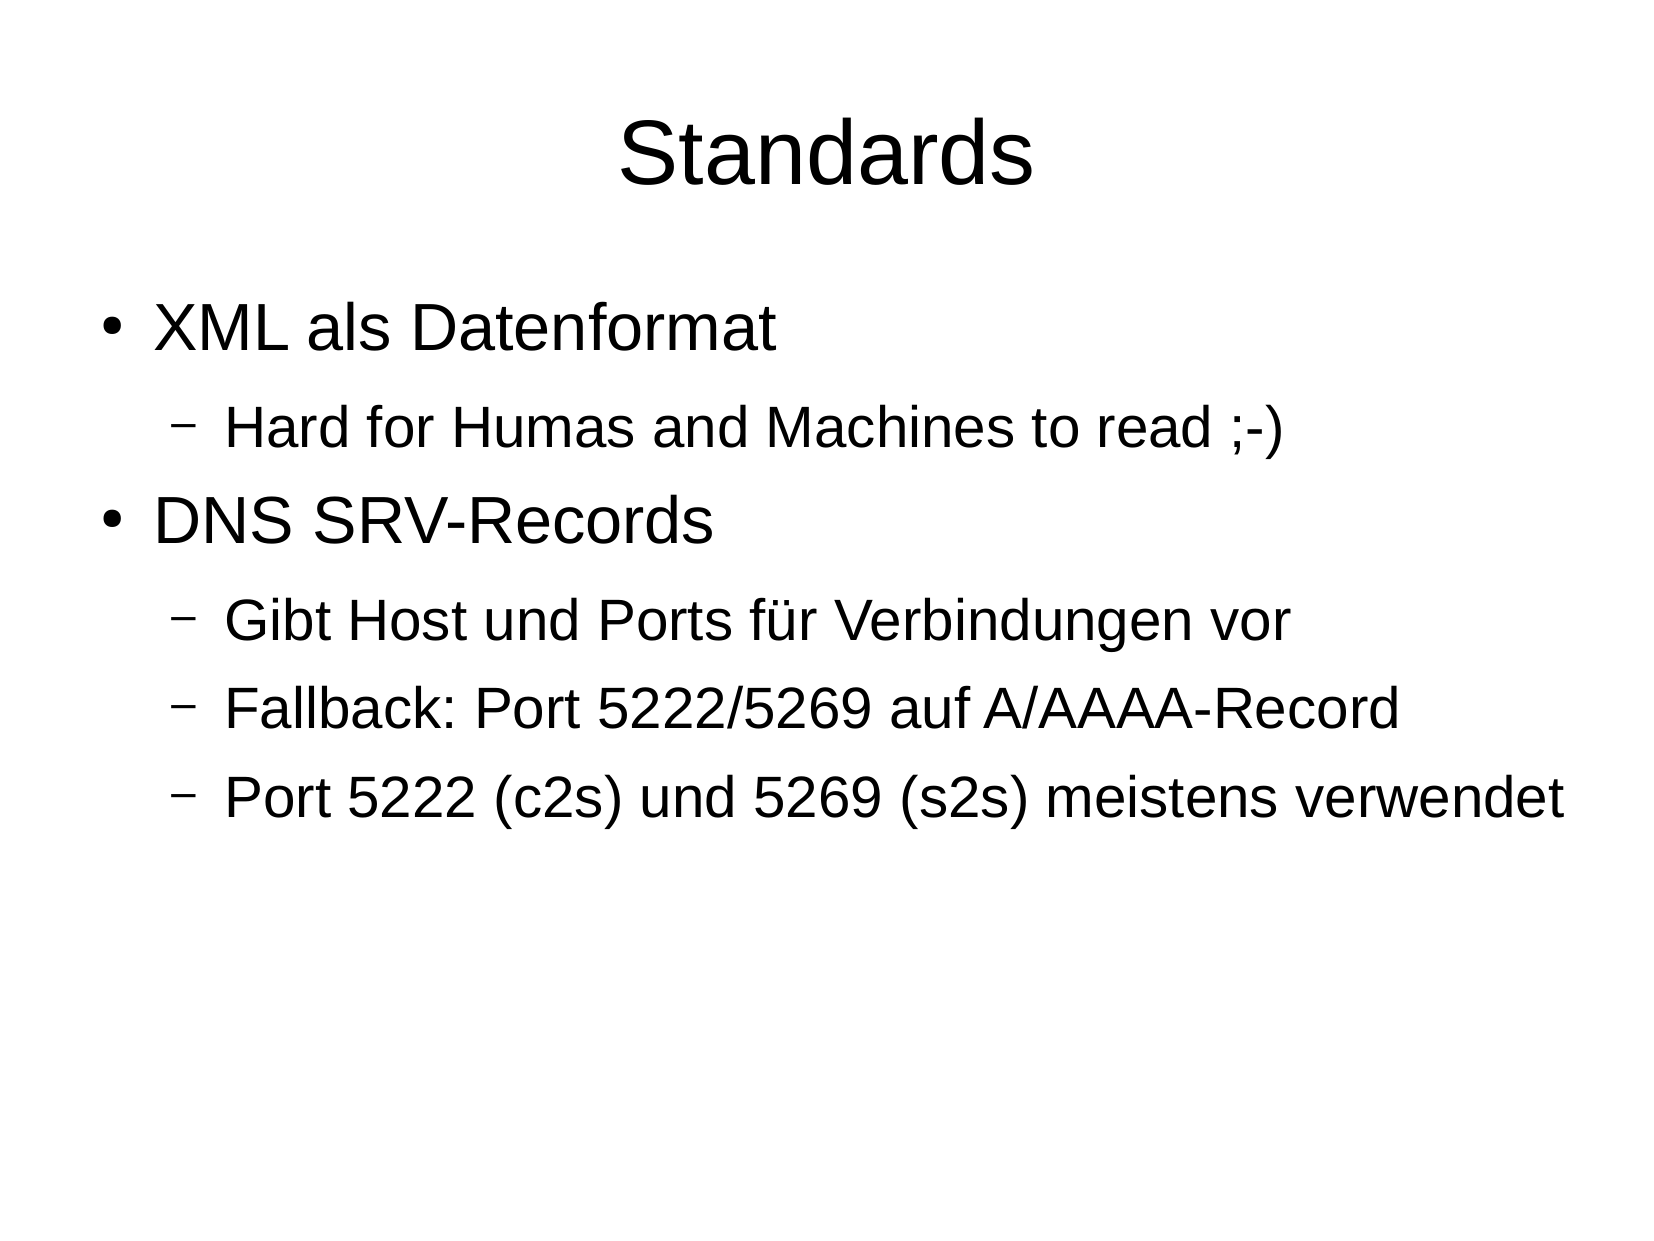

# Standards
XML als Datenformat
Hard for Humas and Machines to read ;-)
DNS SRV-Records
Gibt Host und Ports für Verbindungen vor
Fallback: Port 5222/5269 auf A/AAAA-Record
Port 5222 (c2s) und 5269 (s2s) meistens verwendet